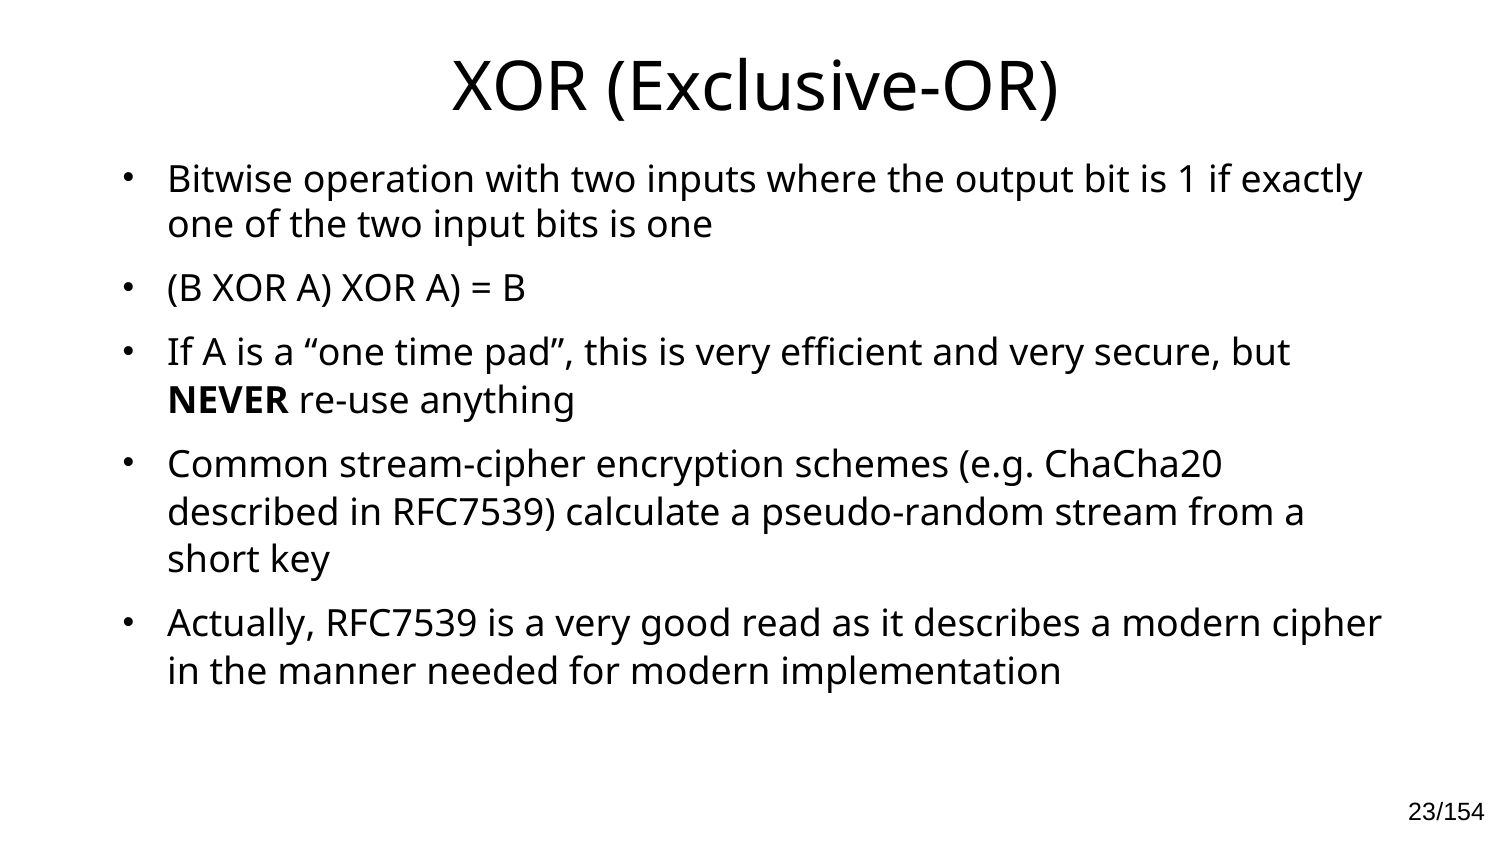

# XOR (Exclusive-OR)
Bitwise operation with two inputs where the output bit is 1 if exactly one of the two input bits is one
(B XOR A) XOR A) = B
If A is a “one time pad”, this is very efficient and very secure, but NEVER re-use anything
Common stream-cipher encryption schemes (e.g. ChaCha20 described in RFC7539) calculate a pseudo-random stream from a short key
Actually, RFC7539 is a very good read as it describes a modern cipher in the manner needed for modern implementation